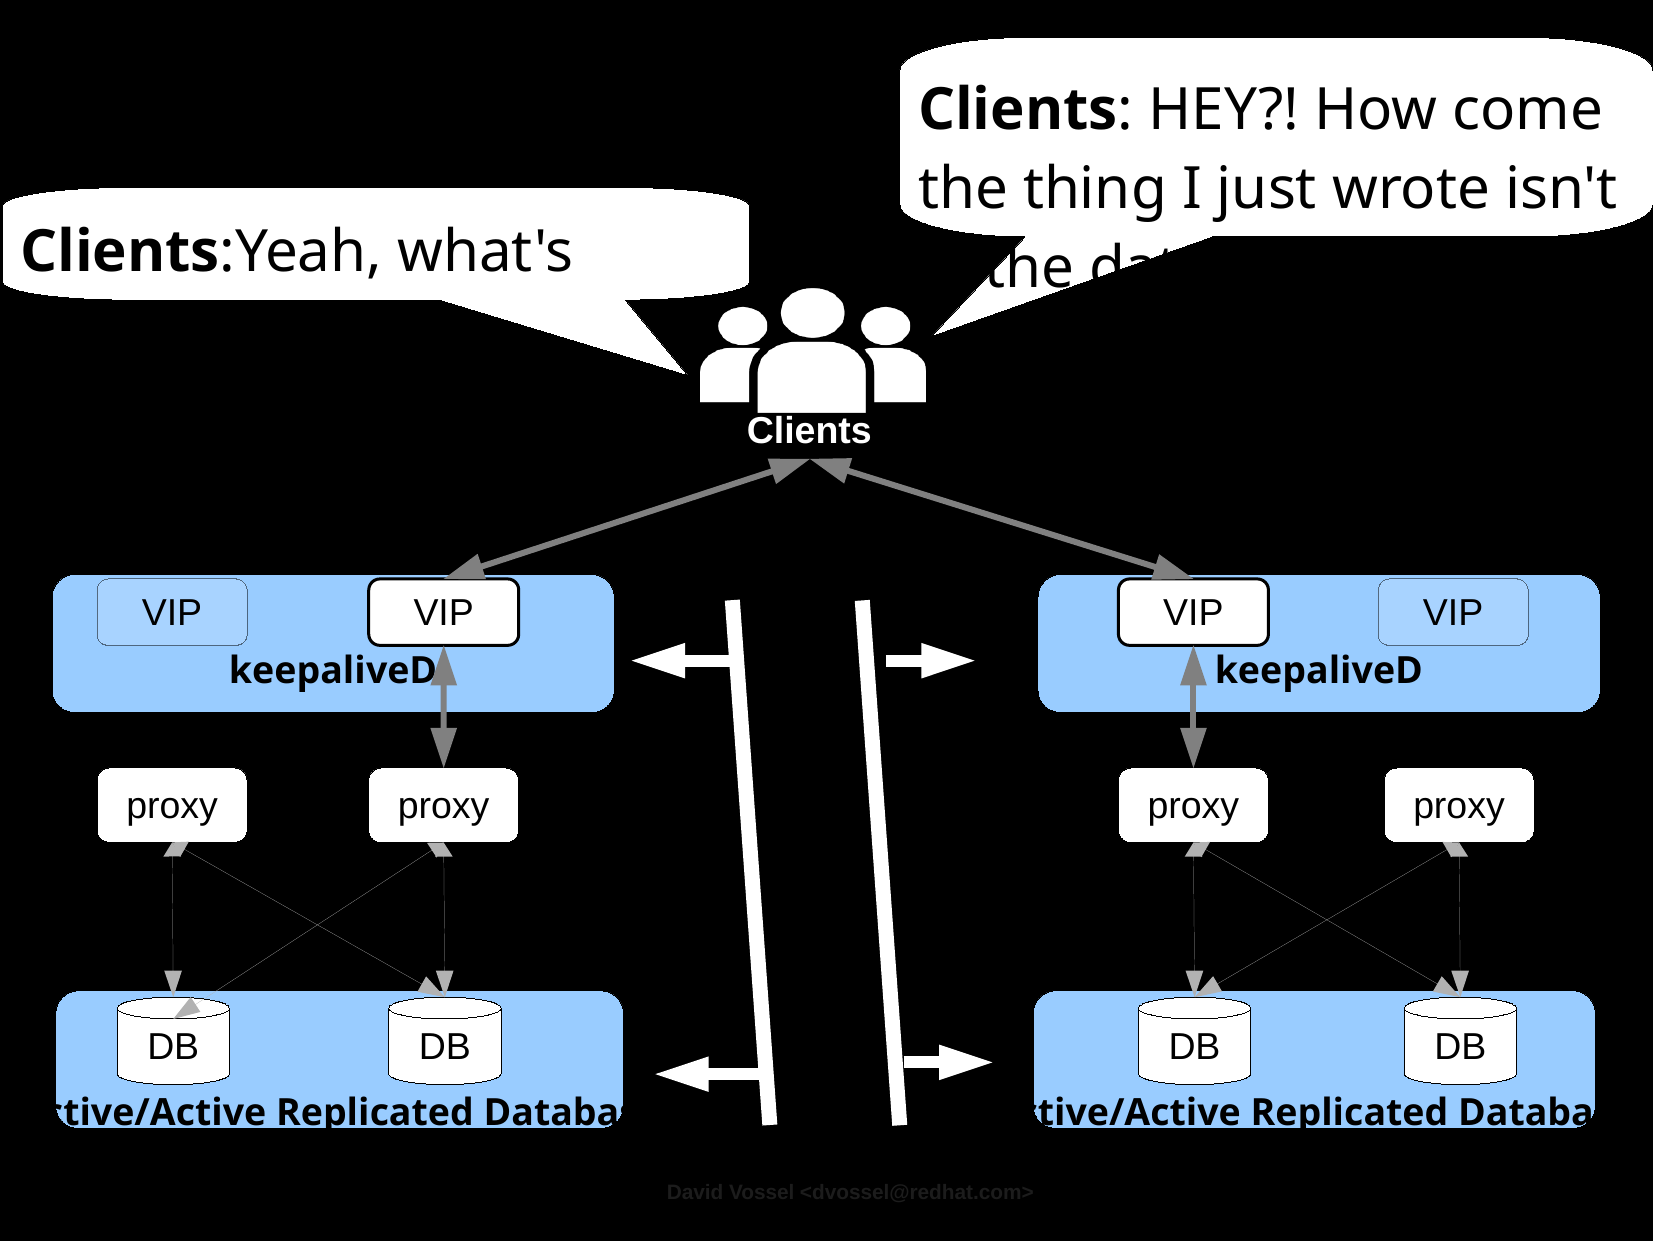

Clients: HEY?! How come the thing I just wrote isn't in the database?
Clients:Yeah, what's going on?!
Clients
keepaliveD
keepaliveD
VIP
VIP
VIP
VIP
proxy
proxy
proxy
proxy
Active/Active Replicated Database
Active/Active Replicated Database
DB
DB
DB
DB